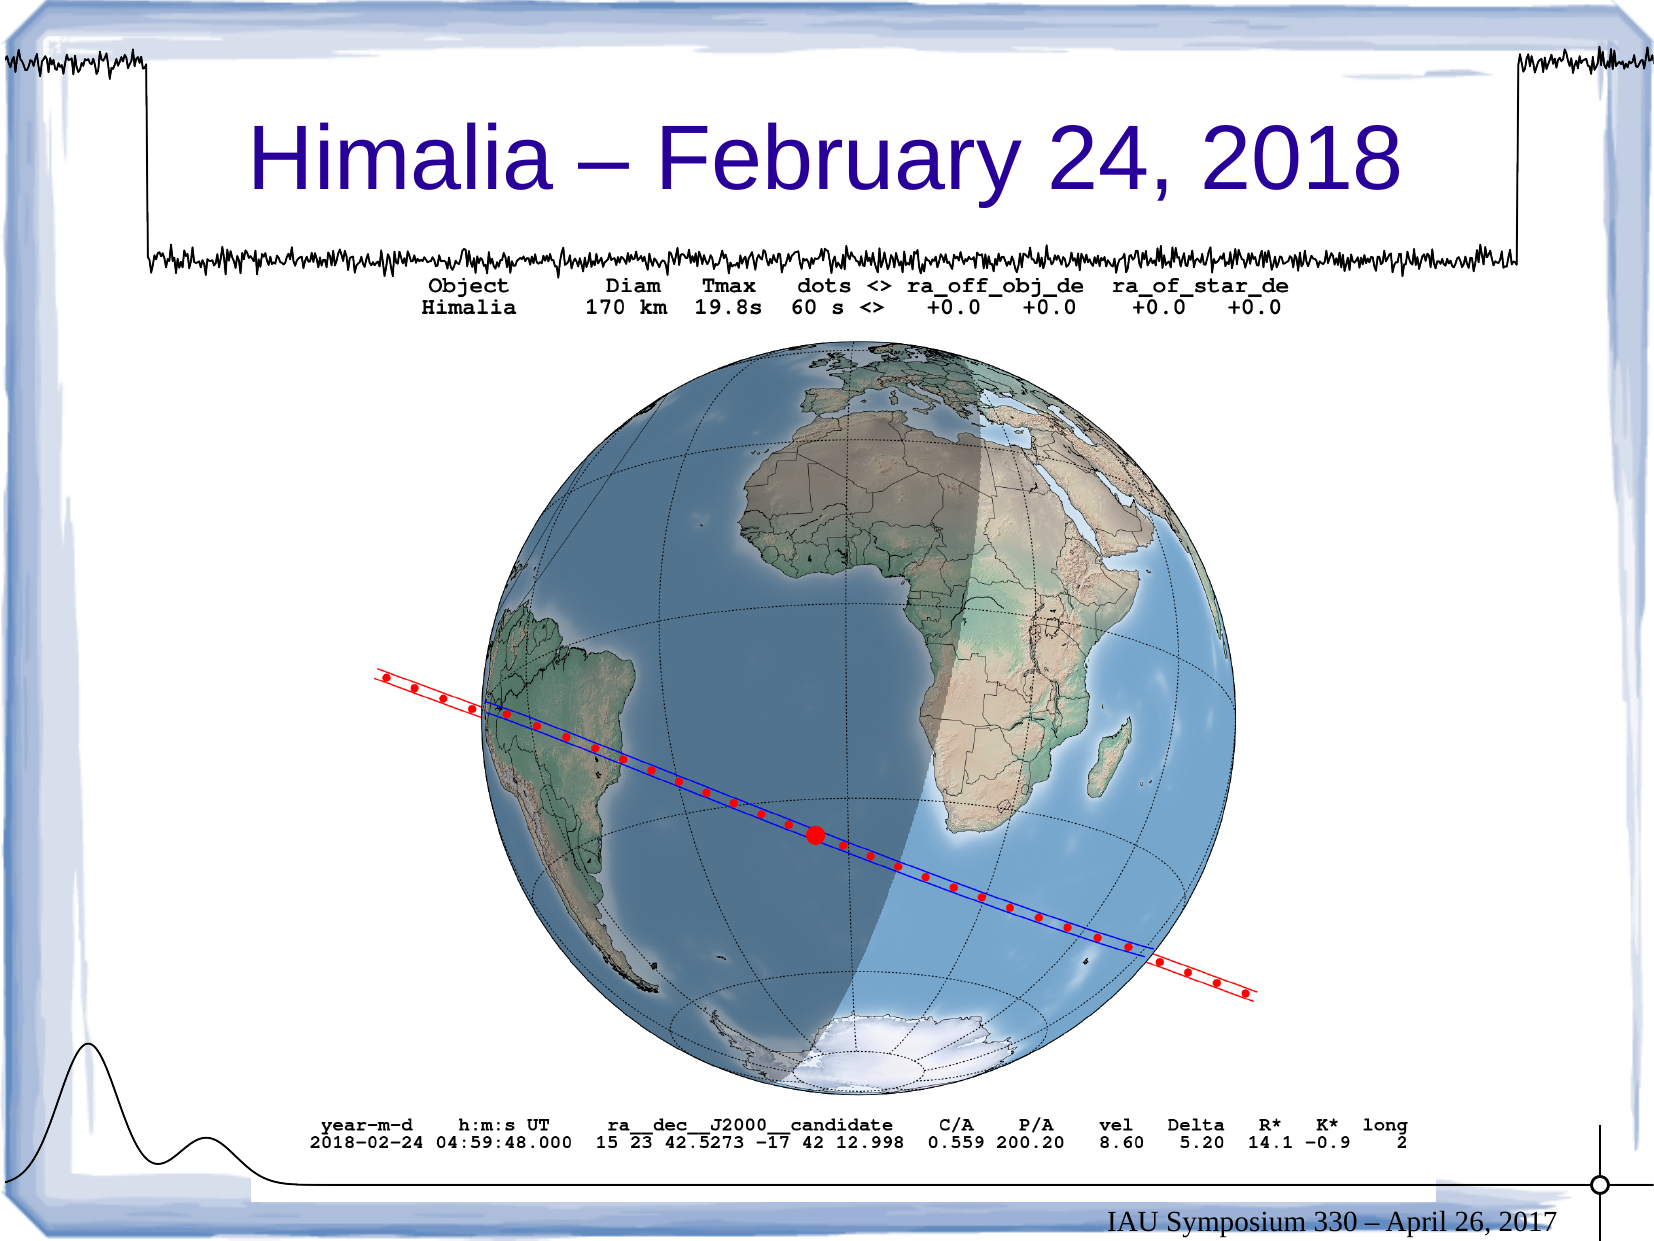

# Himalia – February 24, 2018
IAU Symposium 330 – April 26, 2017